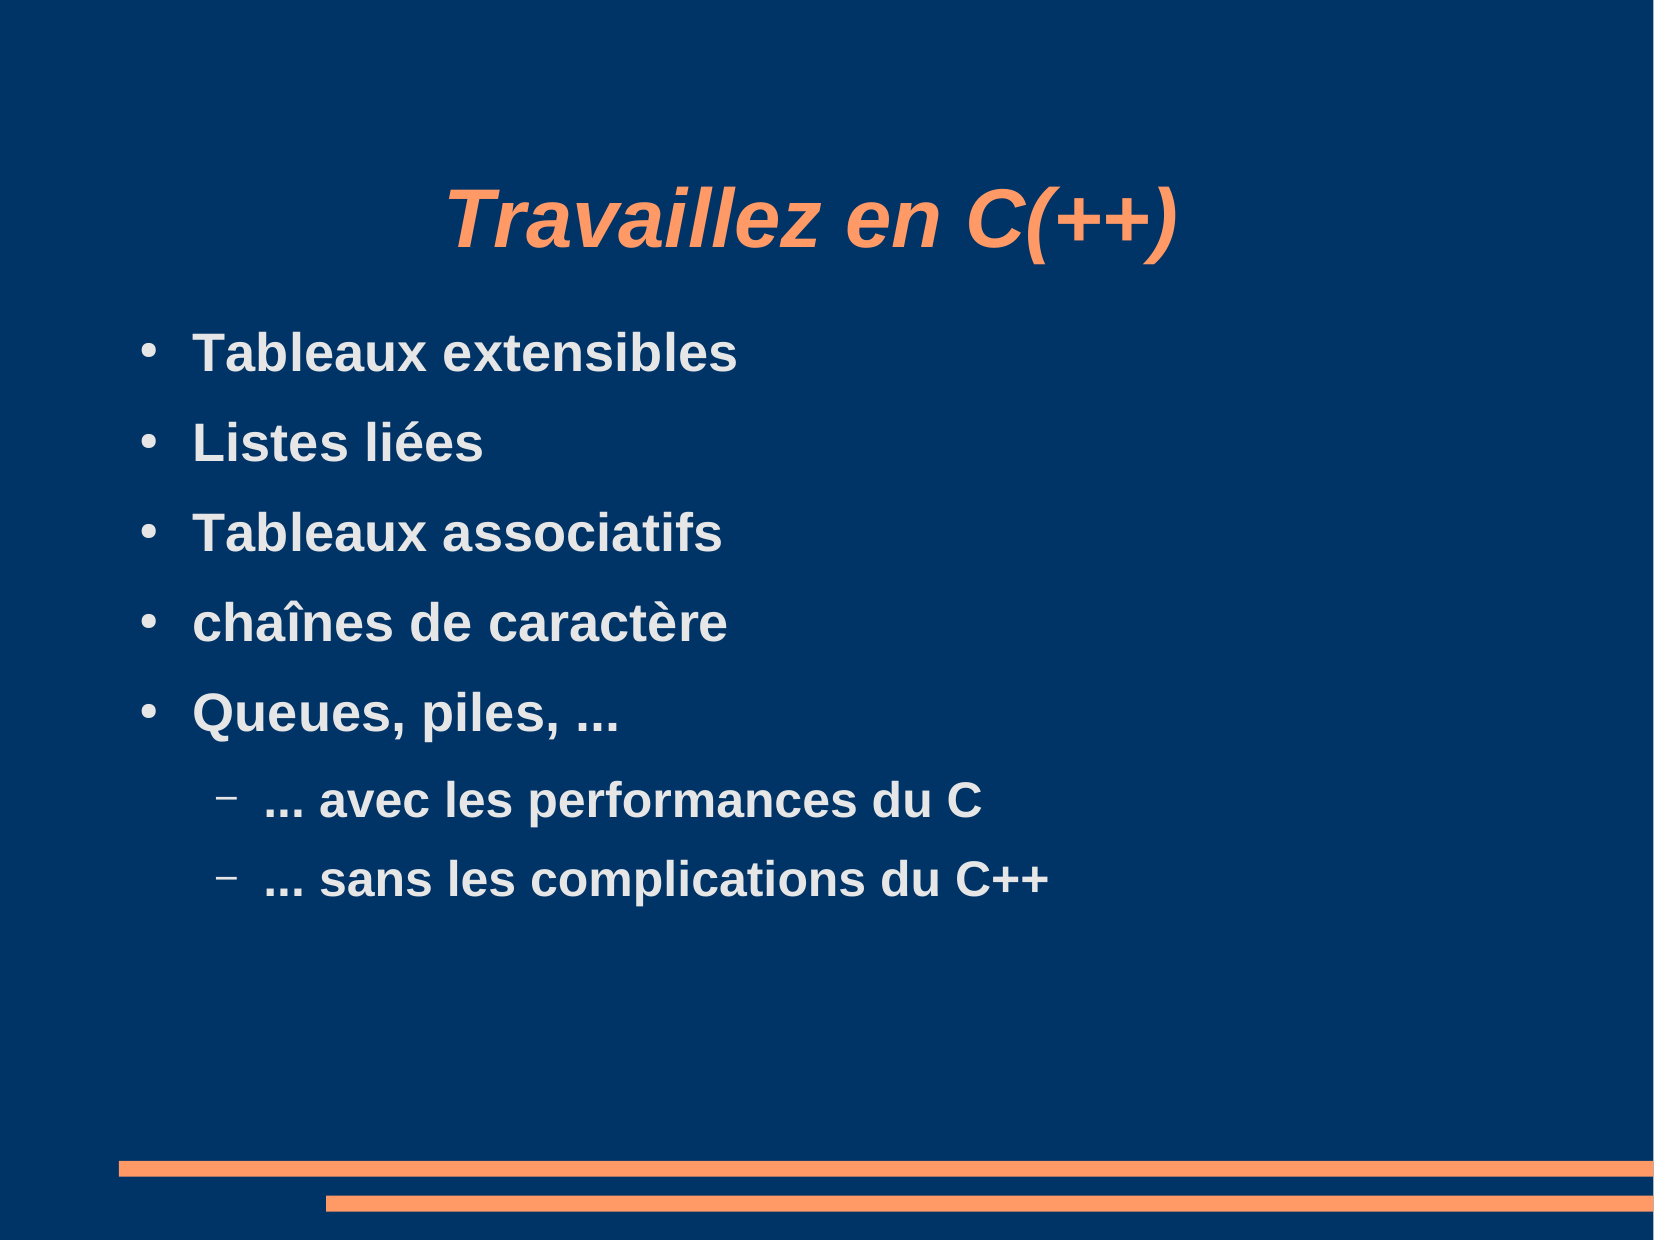

# Travaillez en C(++)
Tableaux extensibles
Listes liées
Tableaux associatifs
chaînes de caractère
Queues, piles, ...
... avec les performances du C
... sans les complications du C++